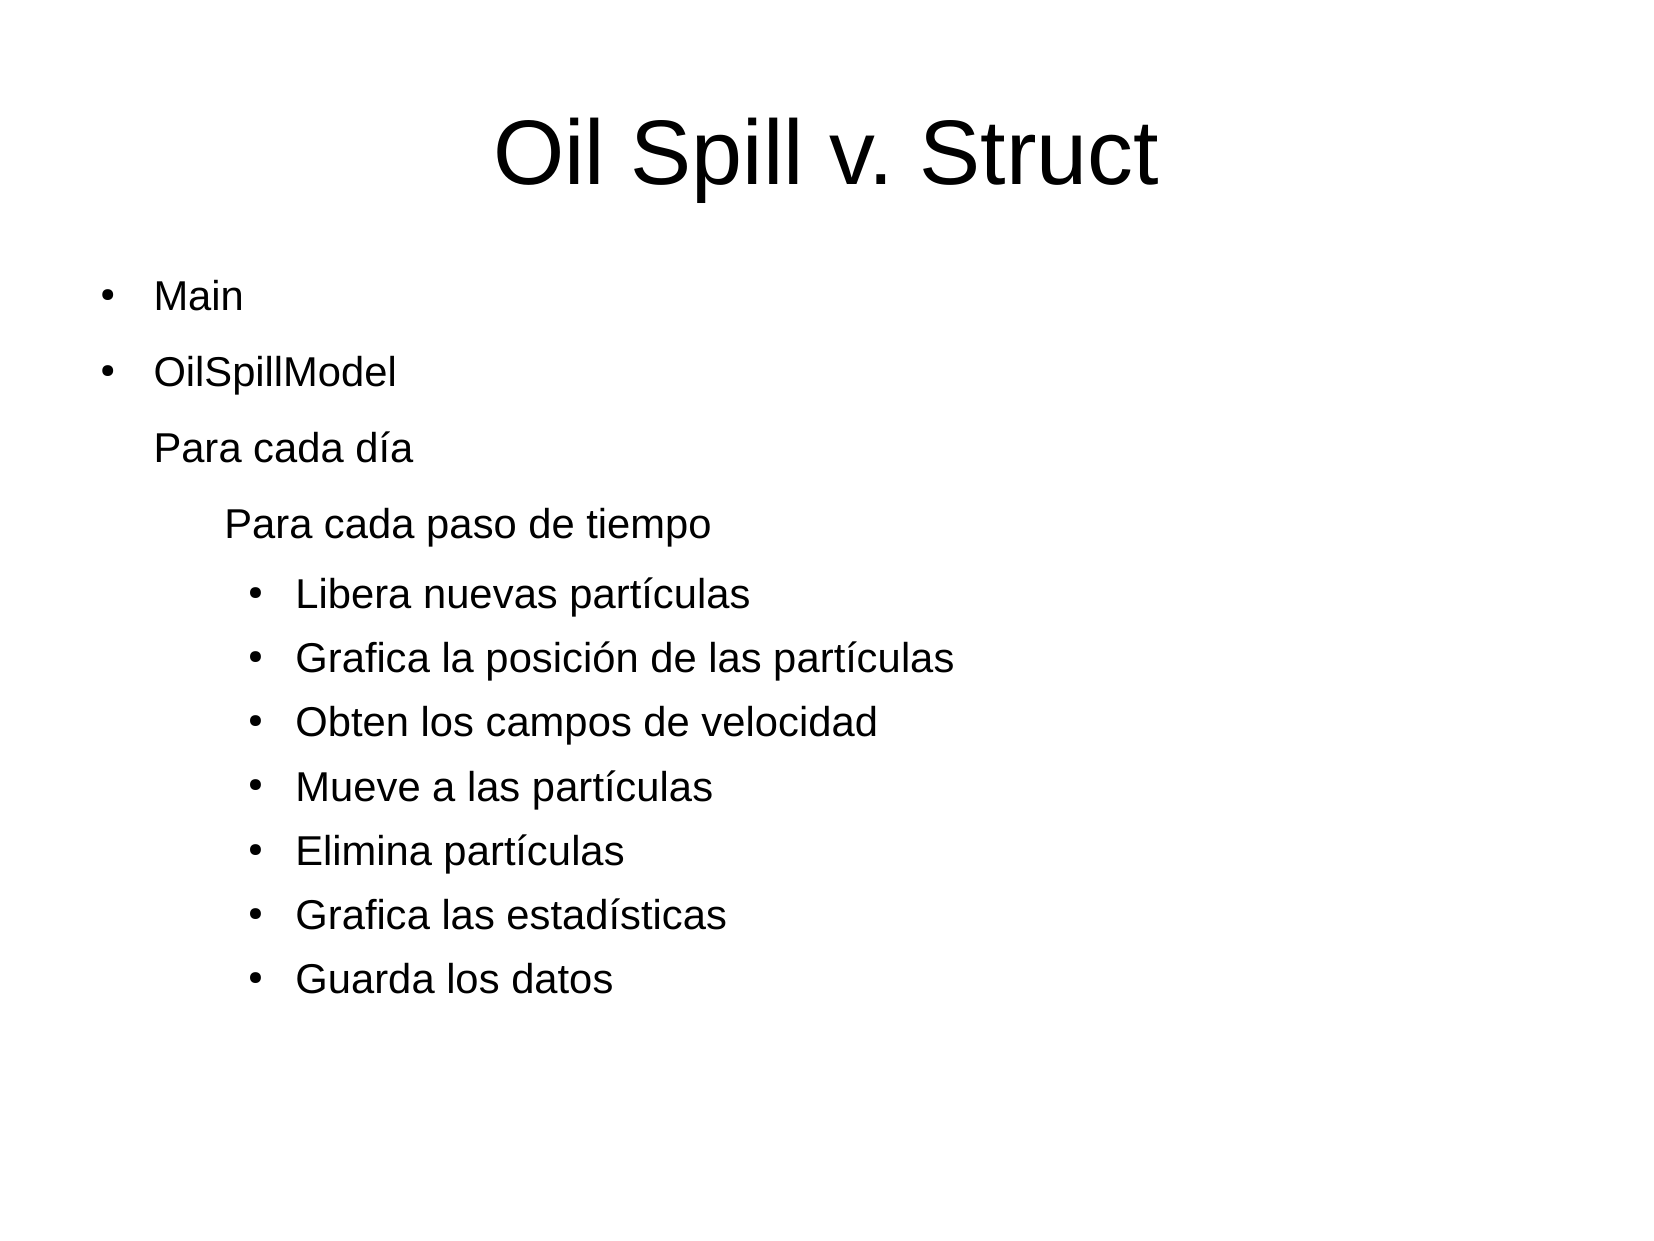

# Oil Spill v. Struct
Main
OilSpillModel
Para cada día
Para cada paso de tiempo
Libera nuevas partículas
Grafica la posición de las partículas
Obten los campos de velocidad
Mueve a las partículas
Elimina partículas
Grafica las estadísticas
Guarda los datos